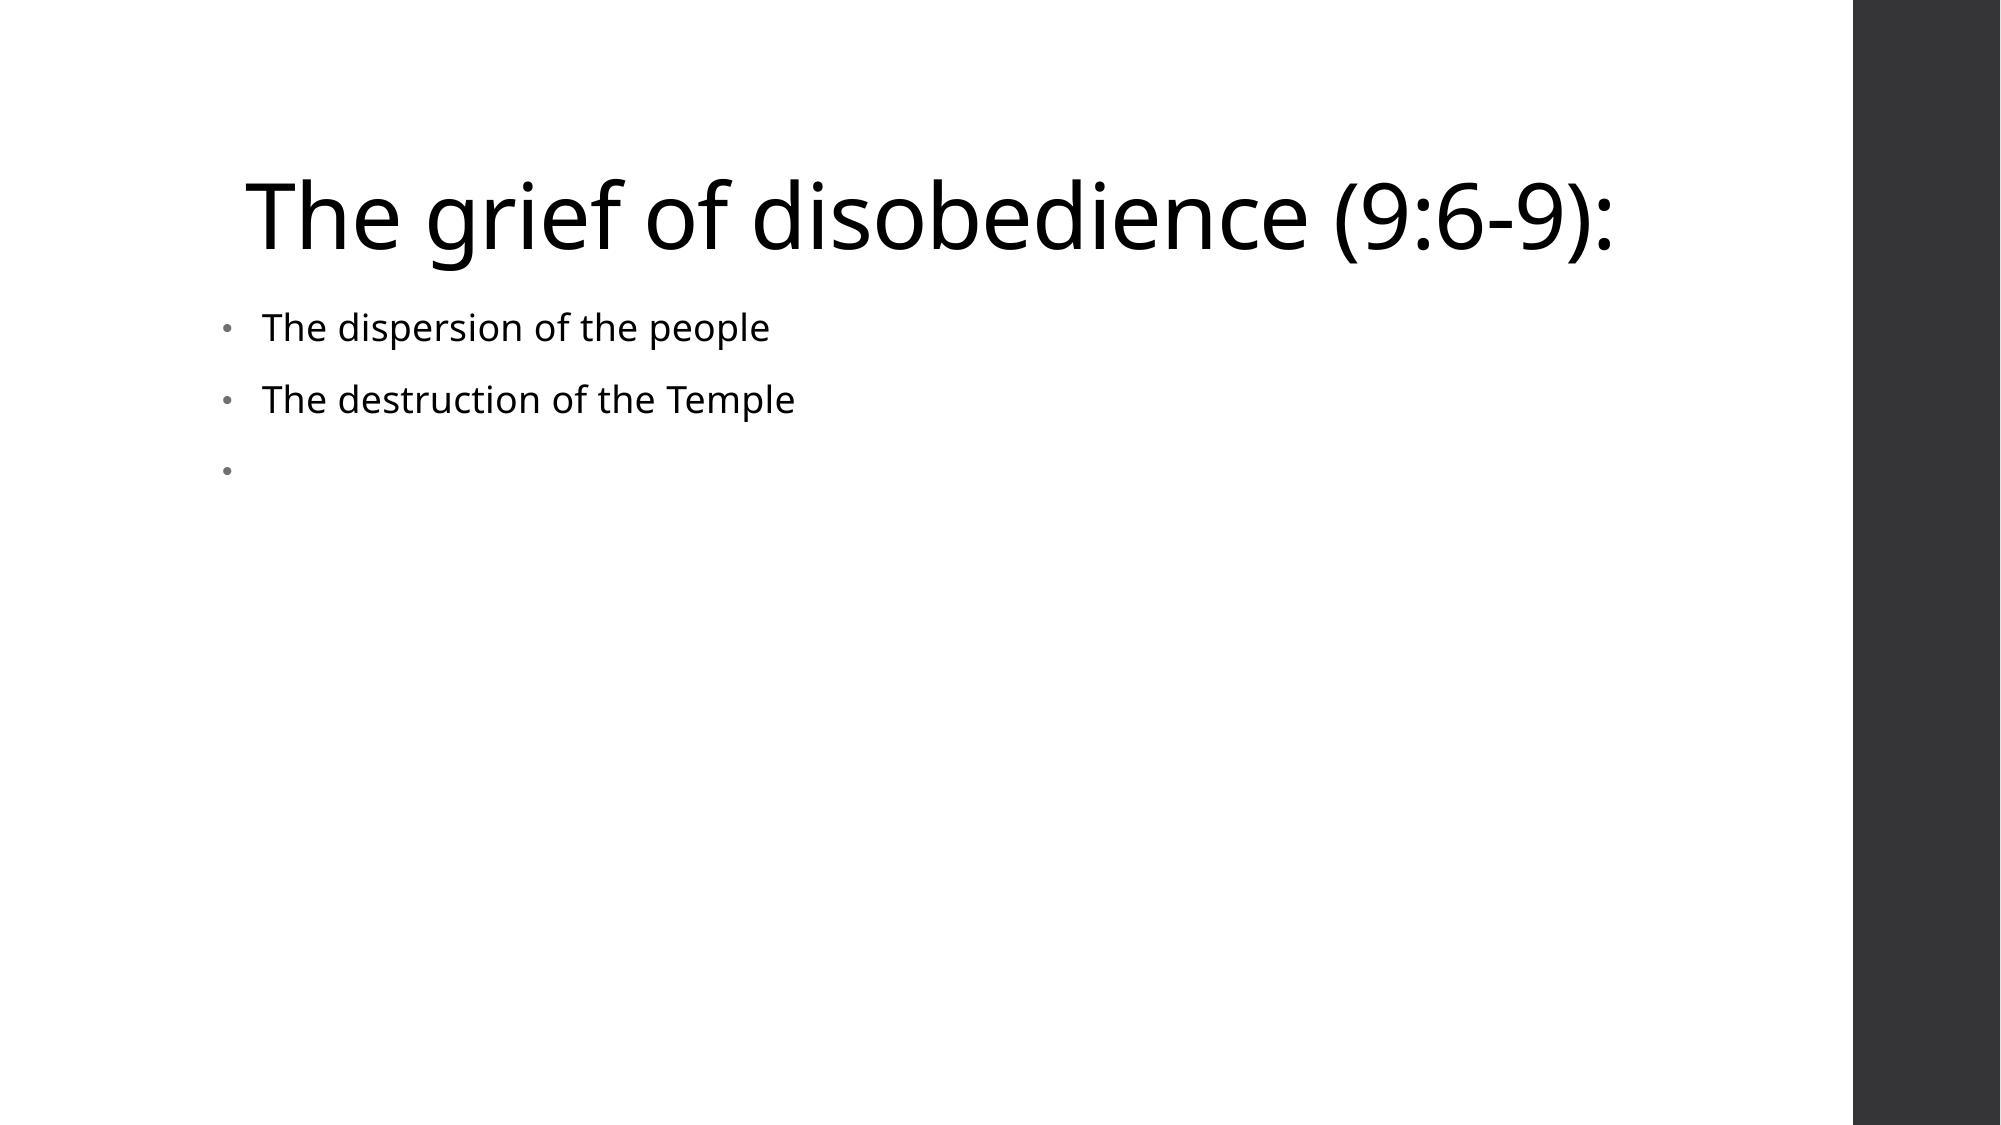

# The grief of disobedience (9:6-9):
 The dispersion of the people
 The destruction of the Temple